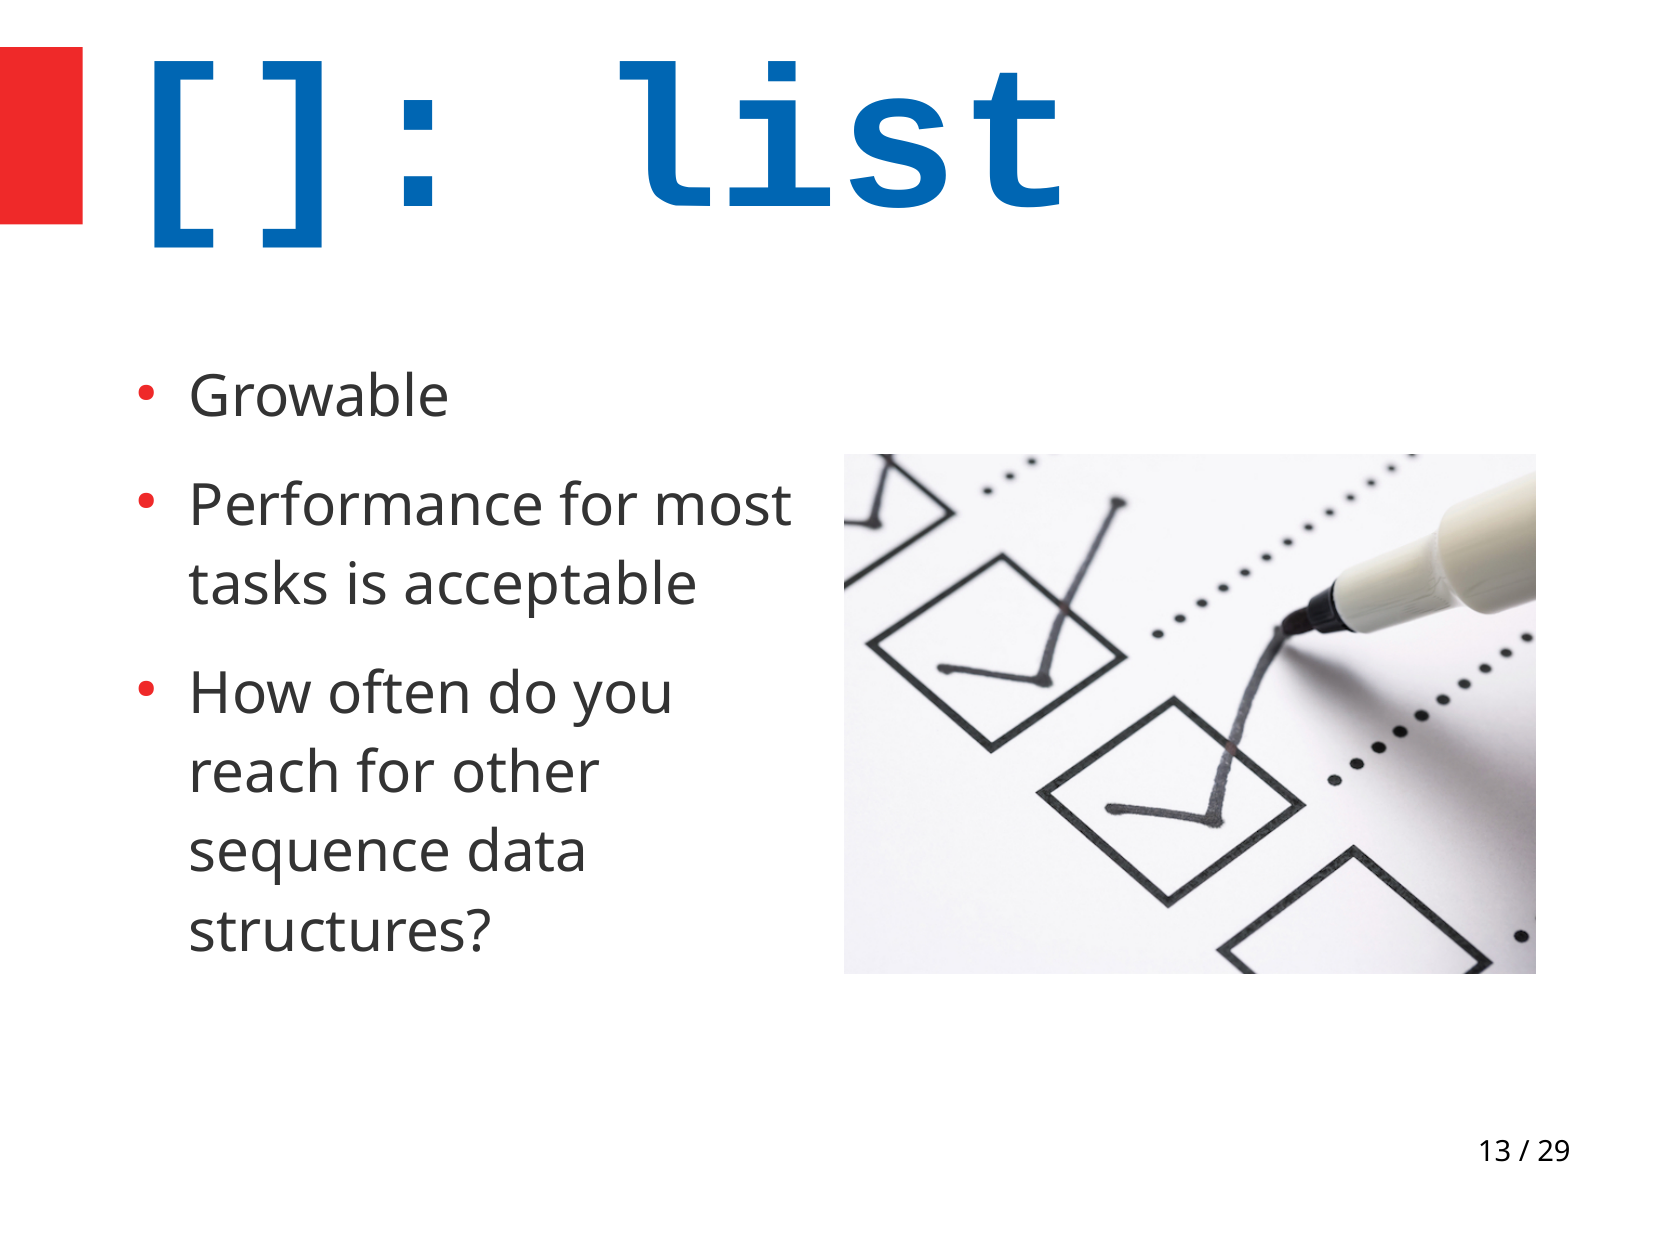

# []: list
Growable
Performance for most tasks is acceptable
How often do you reach for other sequence data structures?
13